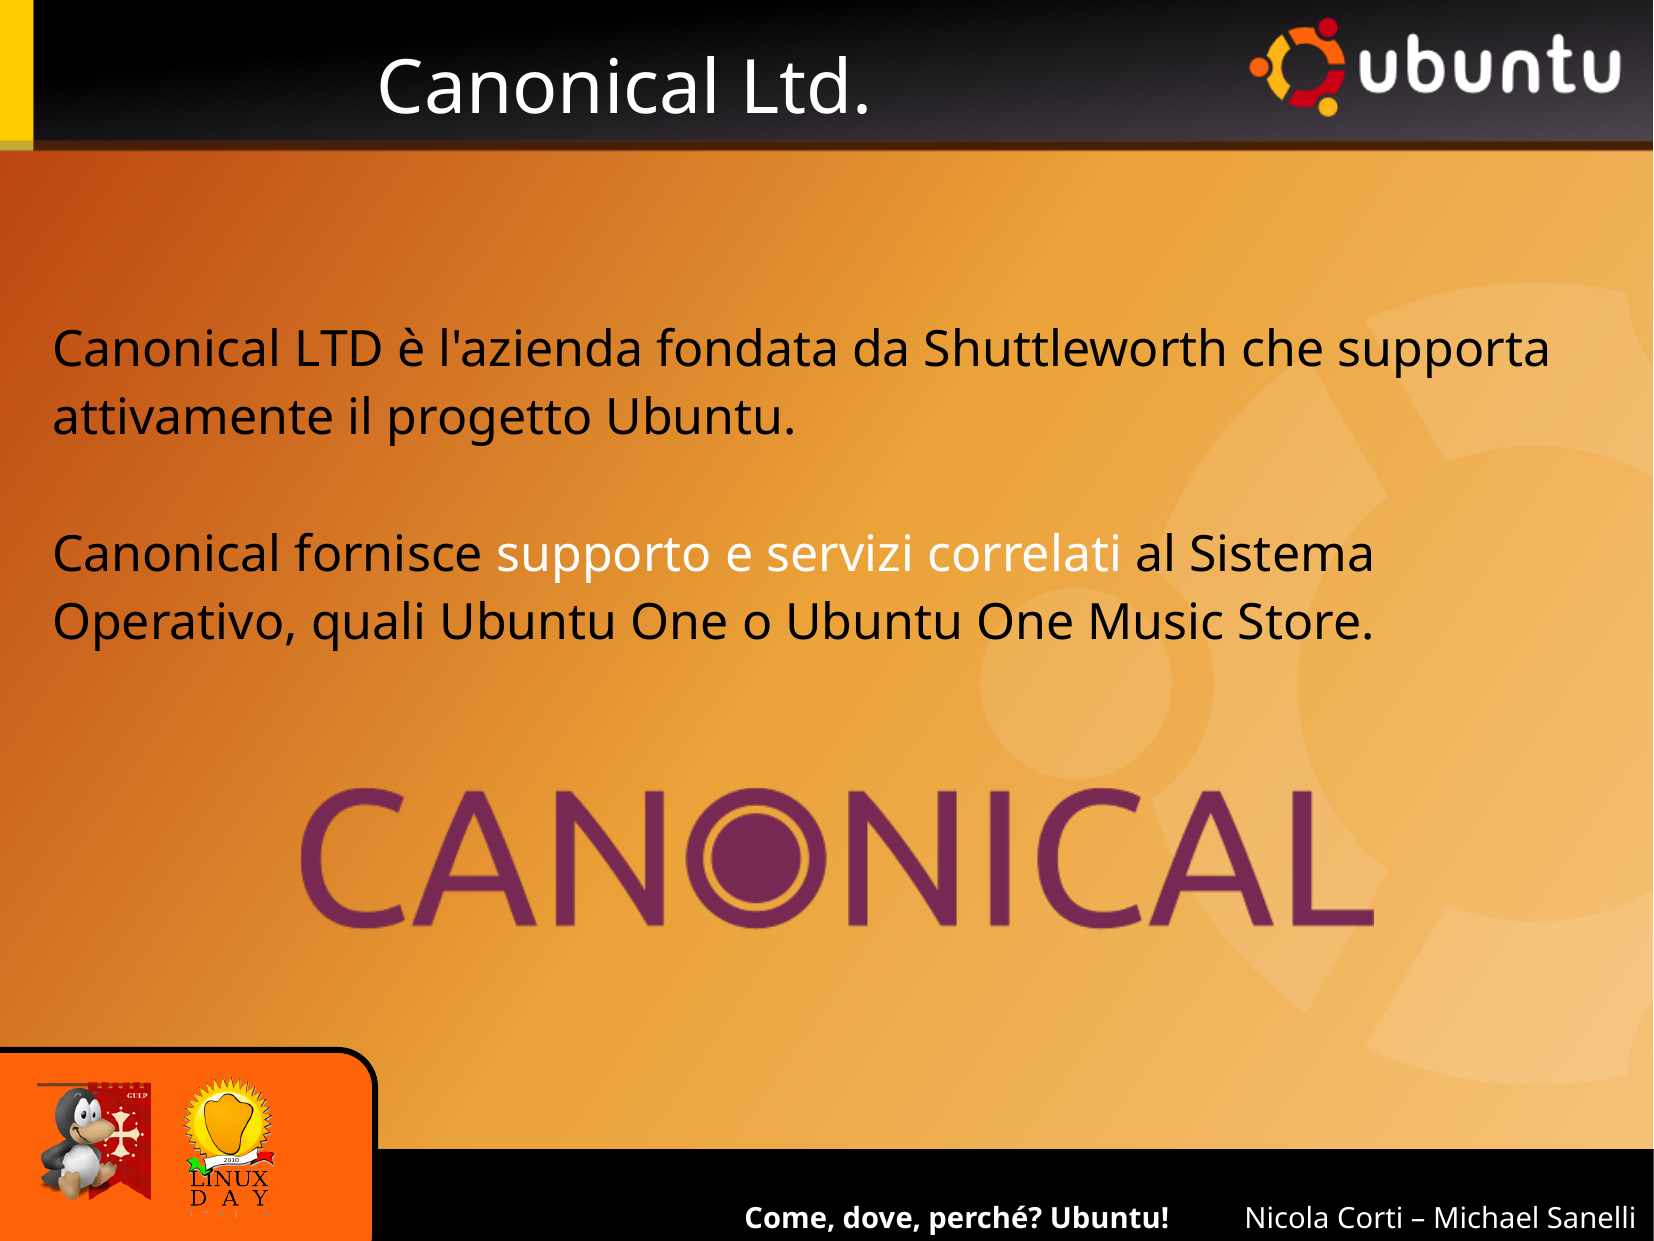

# Canonical Ltd.
Canonical LTD è l'azienda fondata da Shuttleworth che supporta attivamente il progetto Ubuntu.
Canonical fornisce supporto e servizi correlati al Sistema Operativo, quali Ubuntu One o Ubuntu One Music Store.